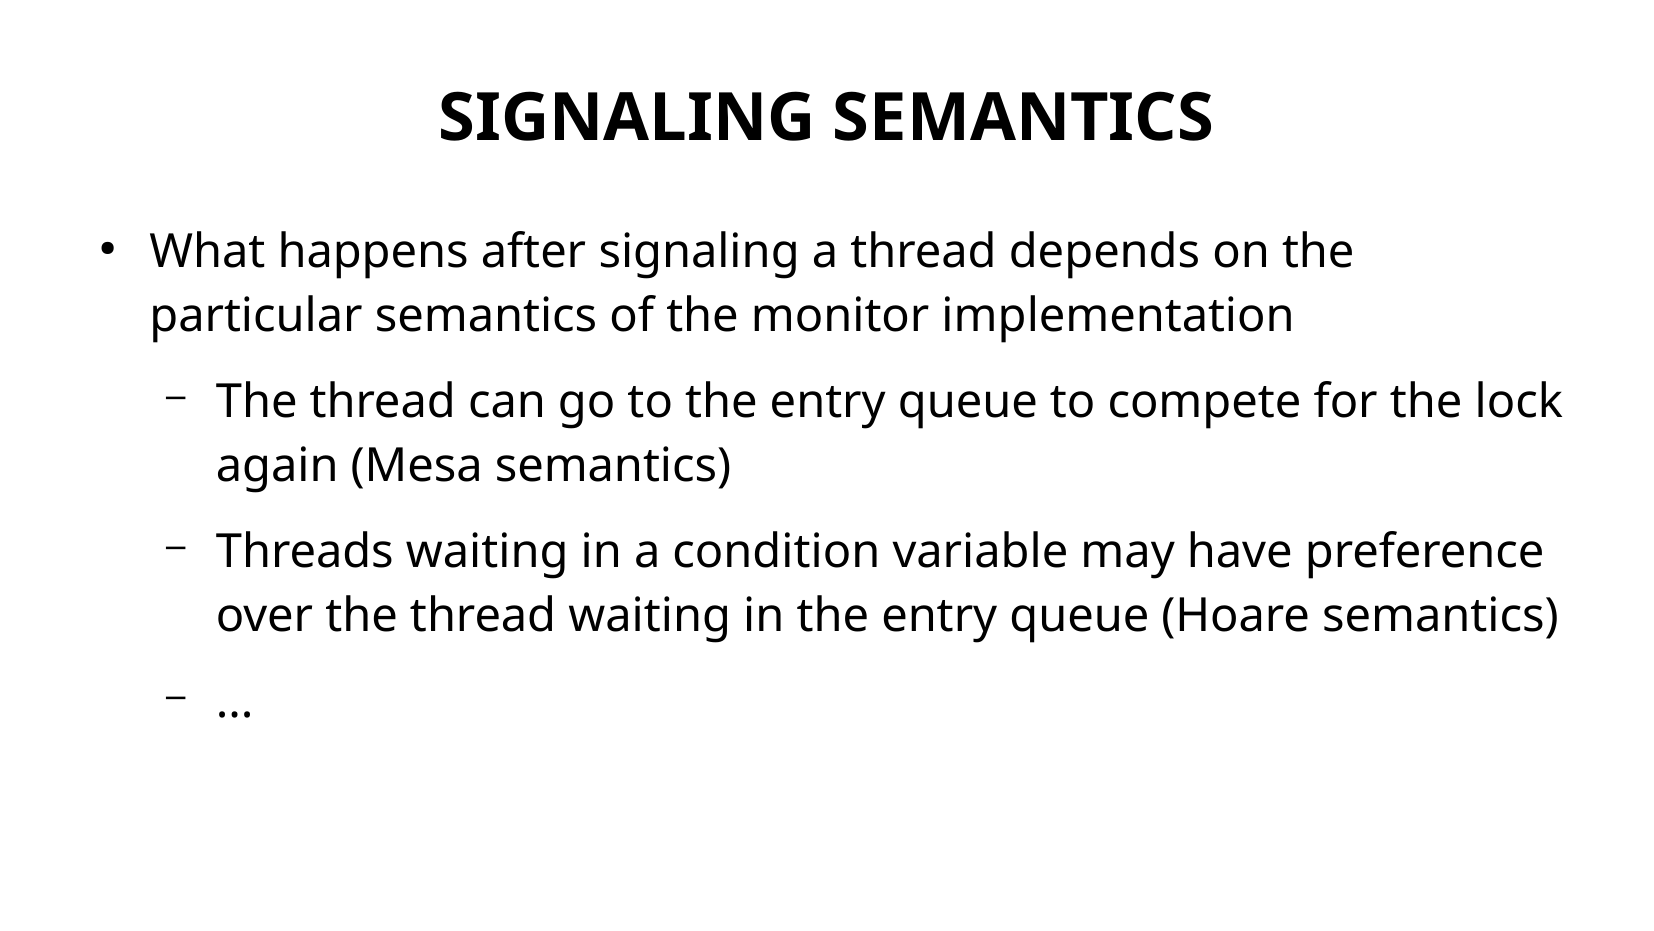

# SIGNALING SEMANTICS
What happens after signaling a thread depends on the particular semantics of the monitor implementation
The thread can go to the entry queue to compete for the lock again (Mesa semantics)
Threads waiting in a condition variable may have preference over the thread waiting in the entry queue (Hoare semantics)
...